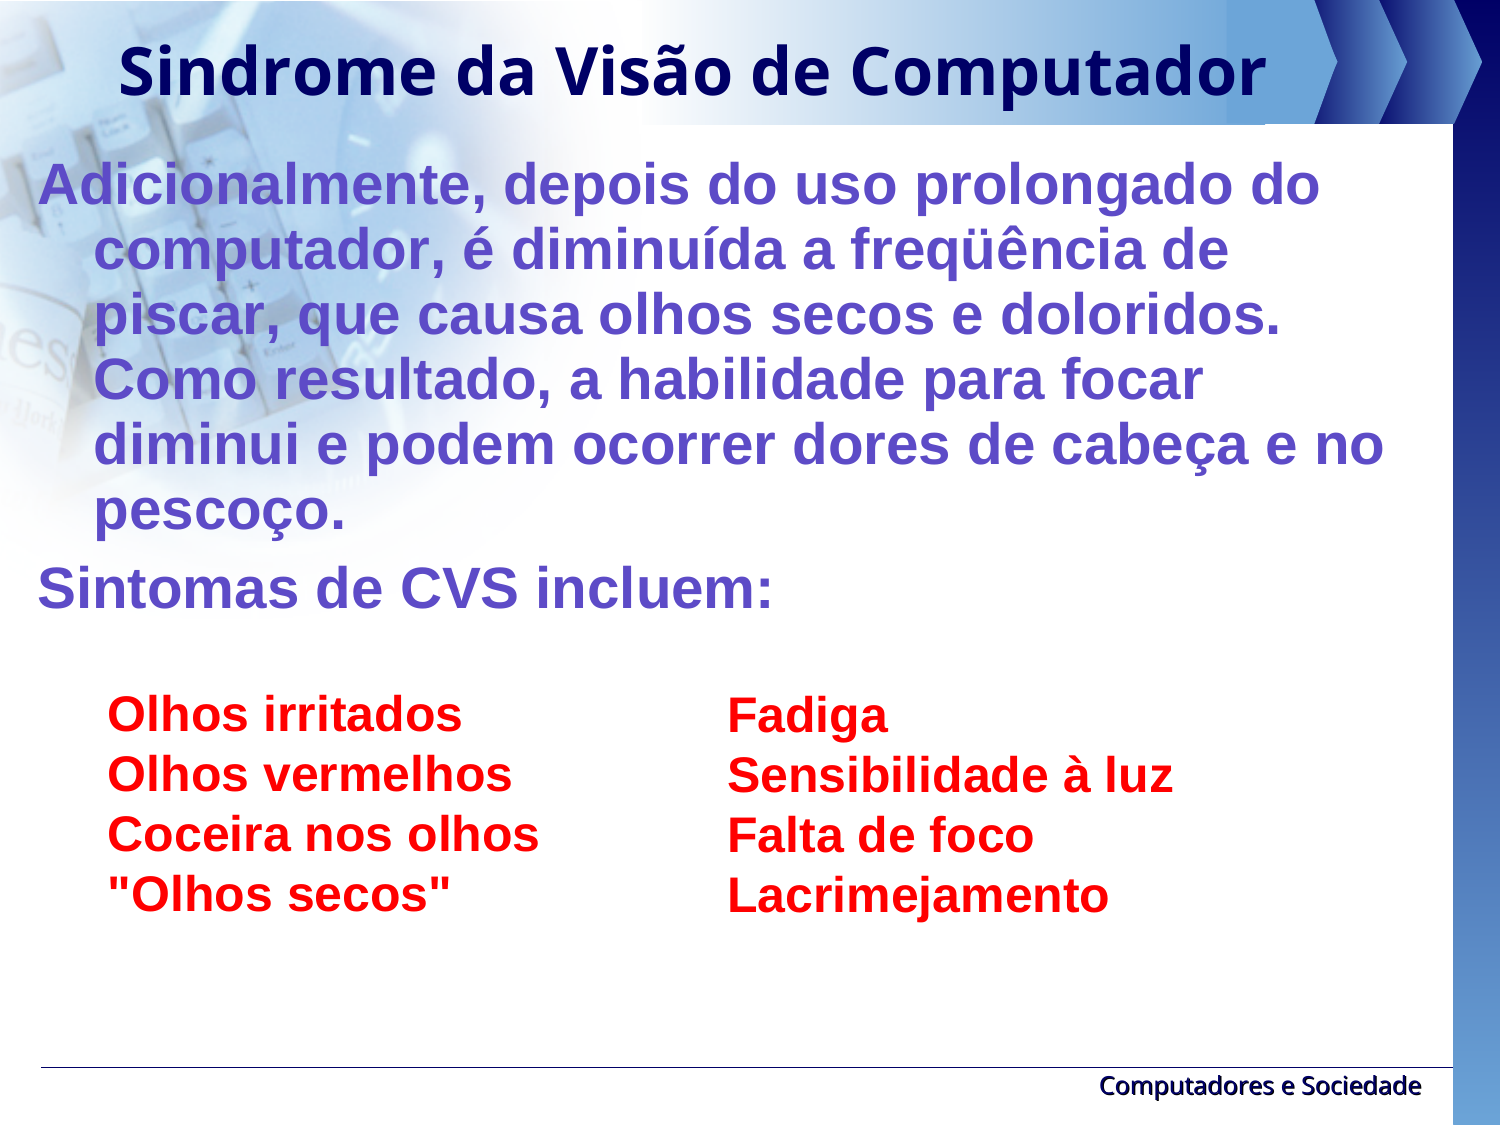

# Sindrome da Visão de Computador
Adicionalmente, depois do uso prolongado do computador, é diminuída a freqüência de piscar, que causa olhos secos e doloridos. Como resultado, a habilidade para focar diminui e podem ocorrer dores de cabeça e no pescoço.
Sintomas de CVS incluem:
Olhos irritados
Olhos vermelhos
Coceira nos olhos
"Olhos secos"
Fadiga
Sensibilidade à luz
Falta de foco
Lacrimejamento